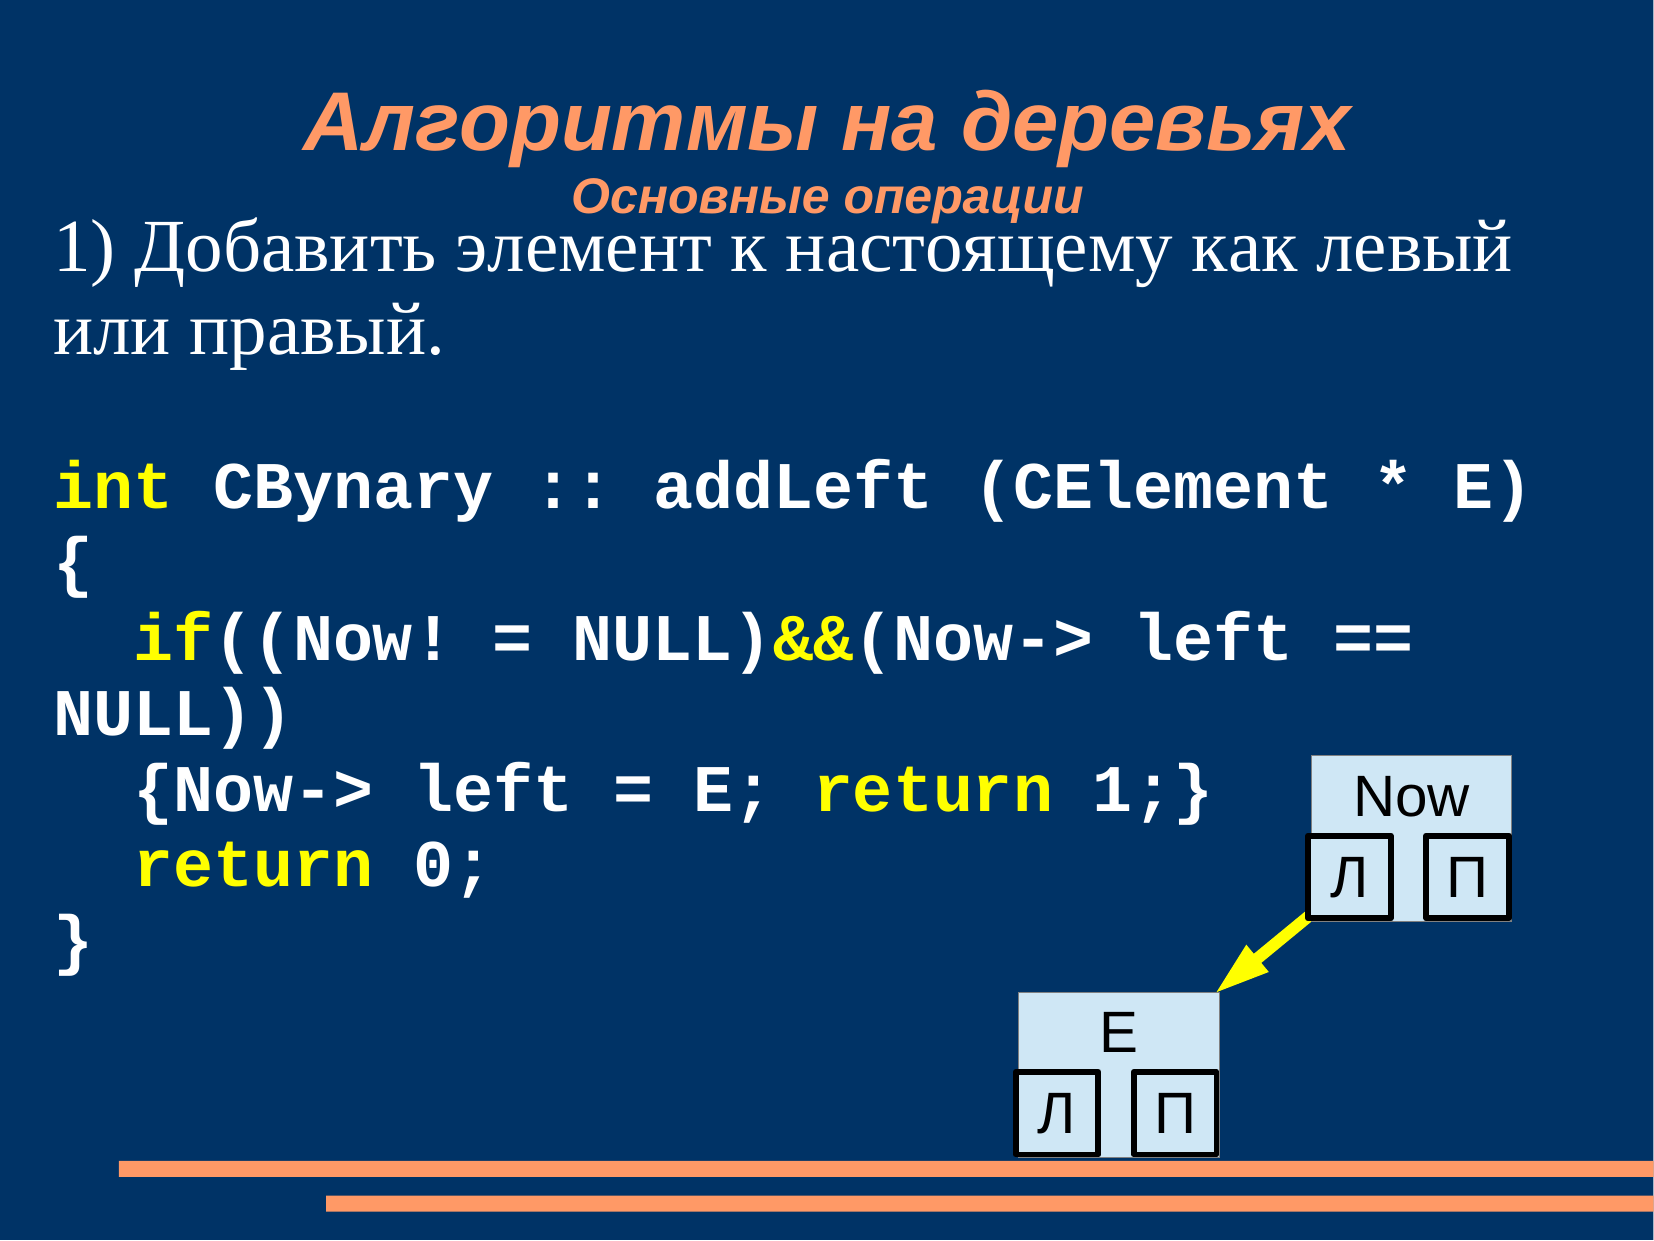

# Алгоритмы на деревьях Основные операции
1) Добавить элемент к настоящему как левый или правый.
int CBynary :: addLeft (CElement * E)
{
 if((Now! = NULL)&&(Now-> left == NULL))
 {Now-> left = E; return 1;}
 return 0;
}
Now
Л
П
Е
Л
П